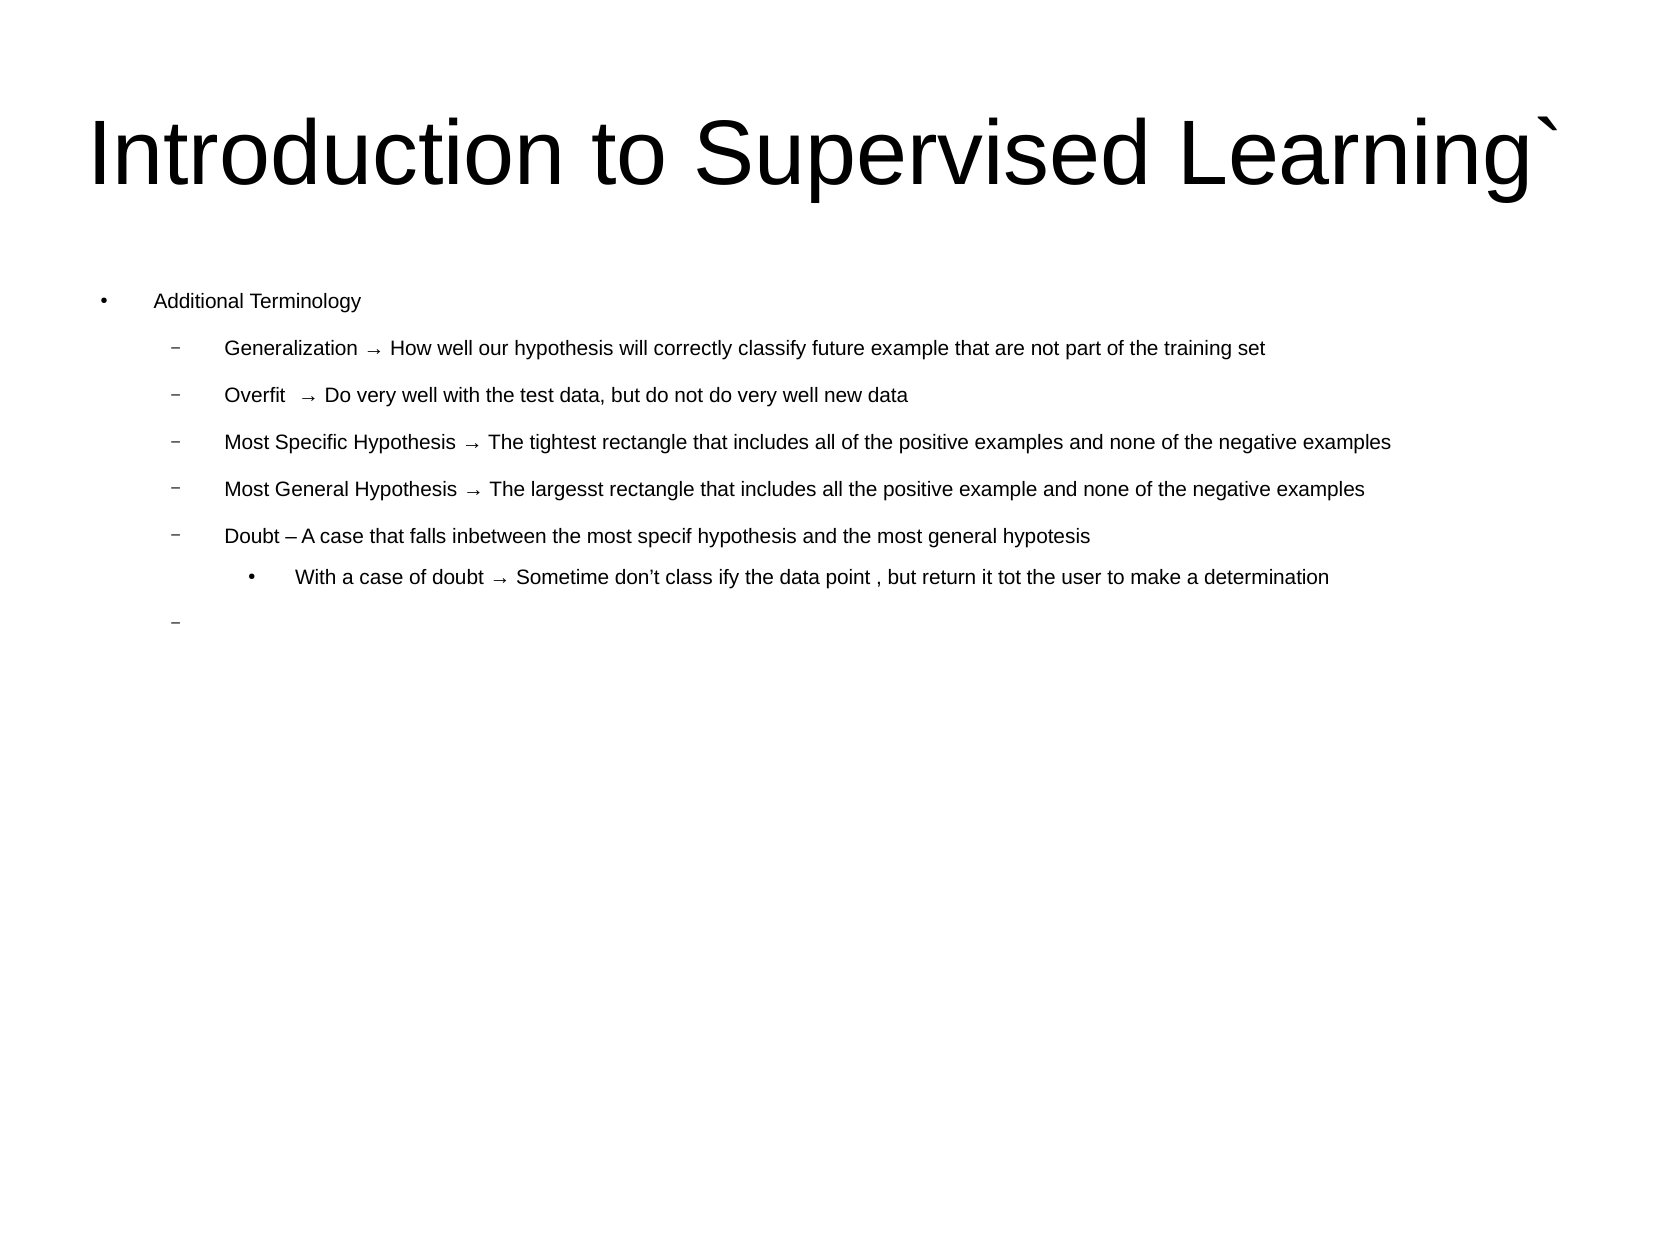

# Introduction to Supervised Learning`
Additional Terminology
Generalization → How well our hypothesis will correctly classify future example that are not part of the training set
Overfit 	→ Do very well with the test data, but do not do very well new data
Most Specific Hypothesis → The tightest rectangle that includes all of the positive examples and none of the negative examples
Most General Hypothesis → The largesst rectangle that includes all the positive example and none of the negative examples
Doubt – A case that falls inbetween the most specif hypothesis and the most general hypotesis
With a case of doubt → Sometime don’t class ify the data point , but return it tot the user to make a determination